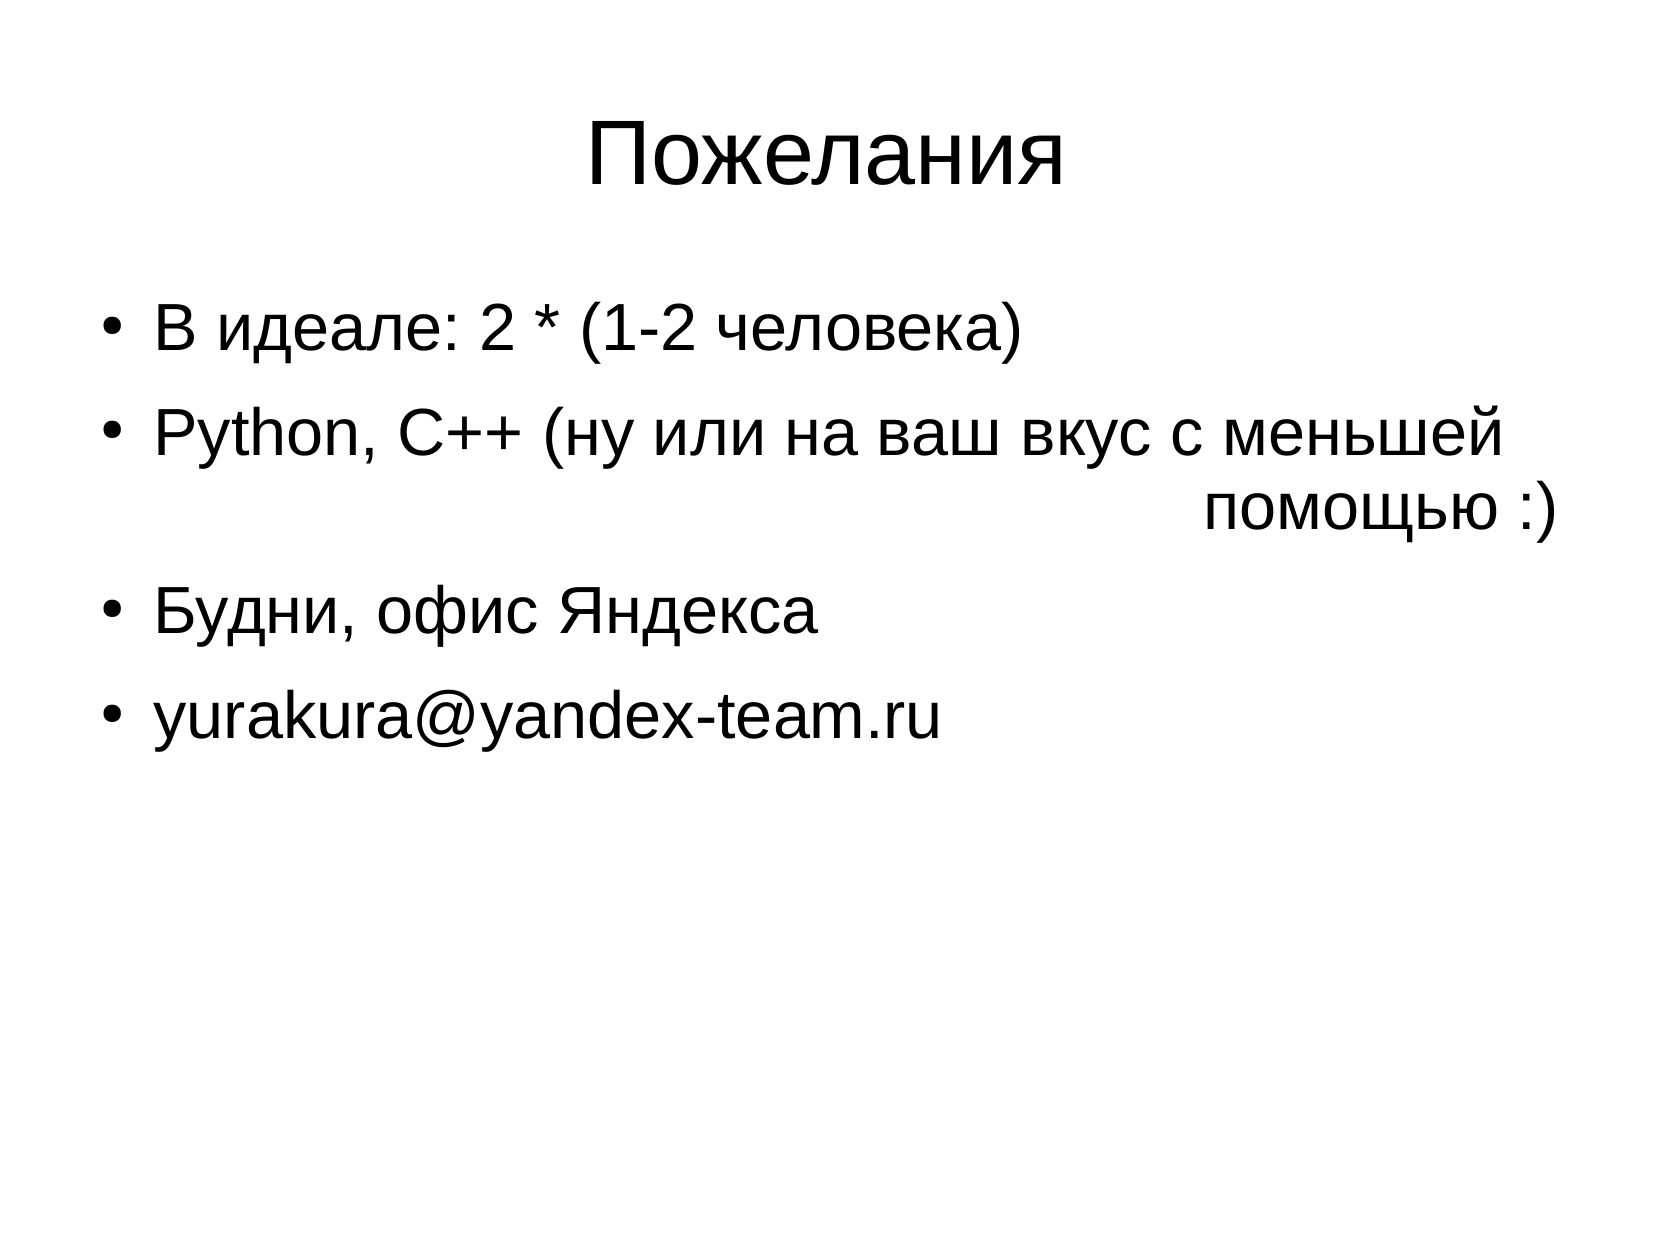

# Пожелания
В идеале: 2 * (1-2 человека)
Python, C++ (ну или на ваш вкус с меньшей 														помощью :)
Будни, офис Яндекса
yurakura@yandex-team.ru